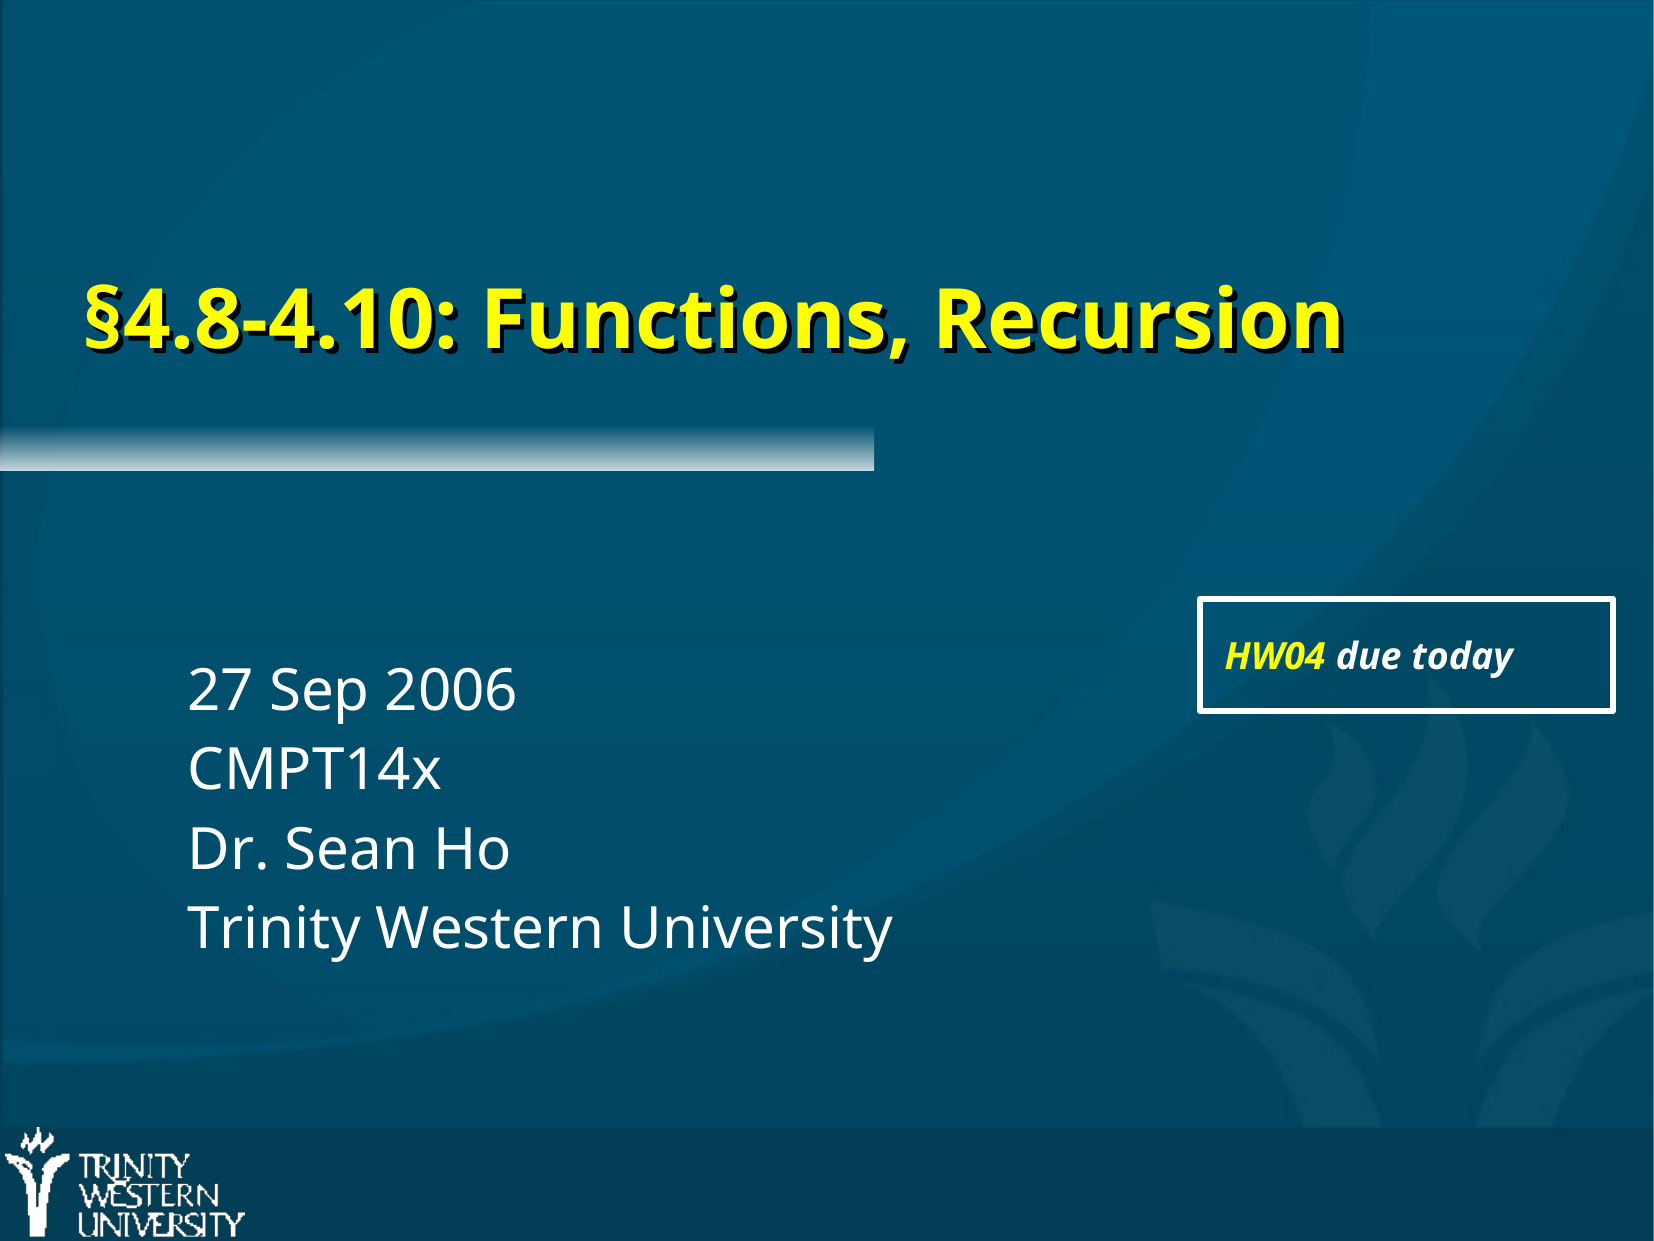

# §4.8-4.10: Functions, Recursion
27 Sep 2006
CMPT14x
Dr. Sean Ho
Trinity Western University
HW04 due today